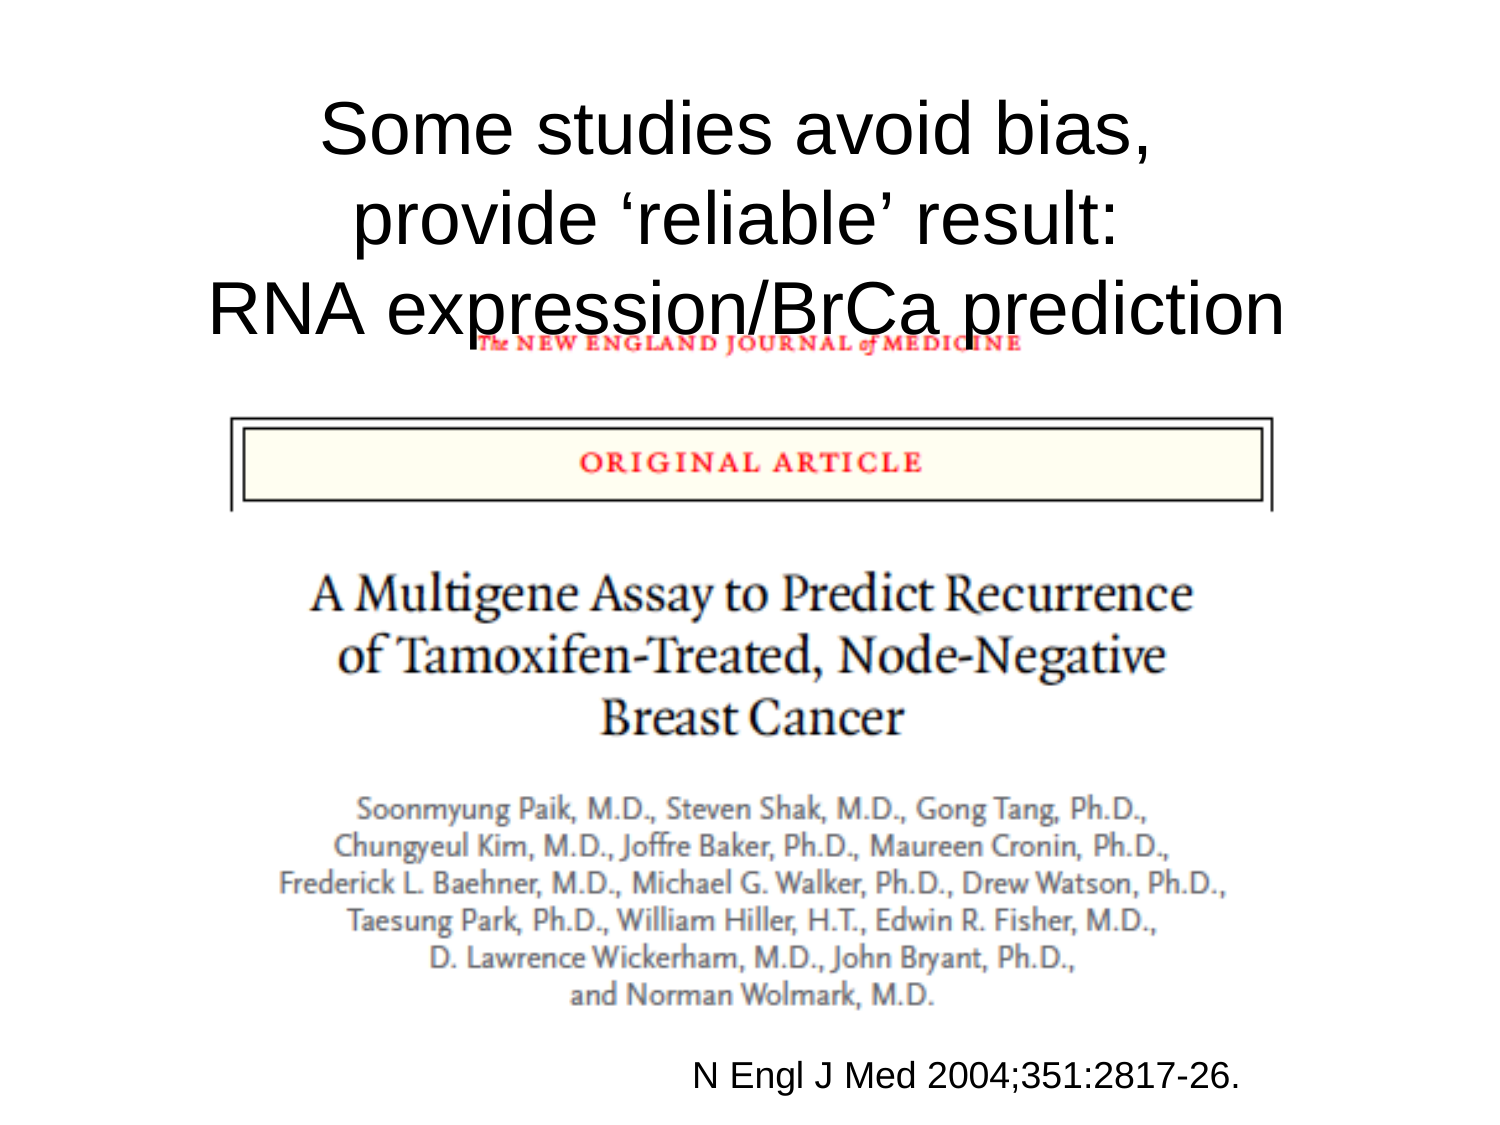

Some studies avoid bias,
provide ‘reliable’ result:
RNA expression/BrCa prediction
# N Engl J Med 2004;351:2817-26.